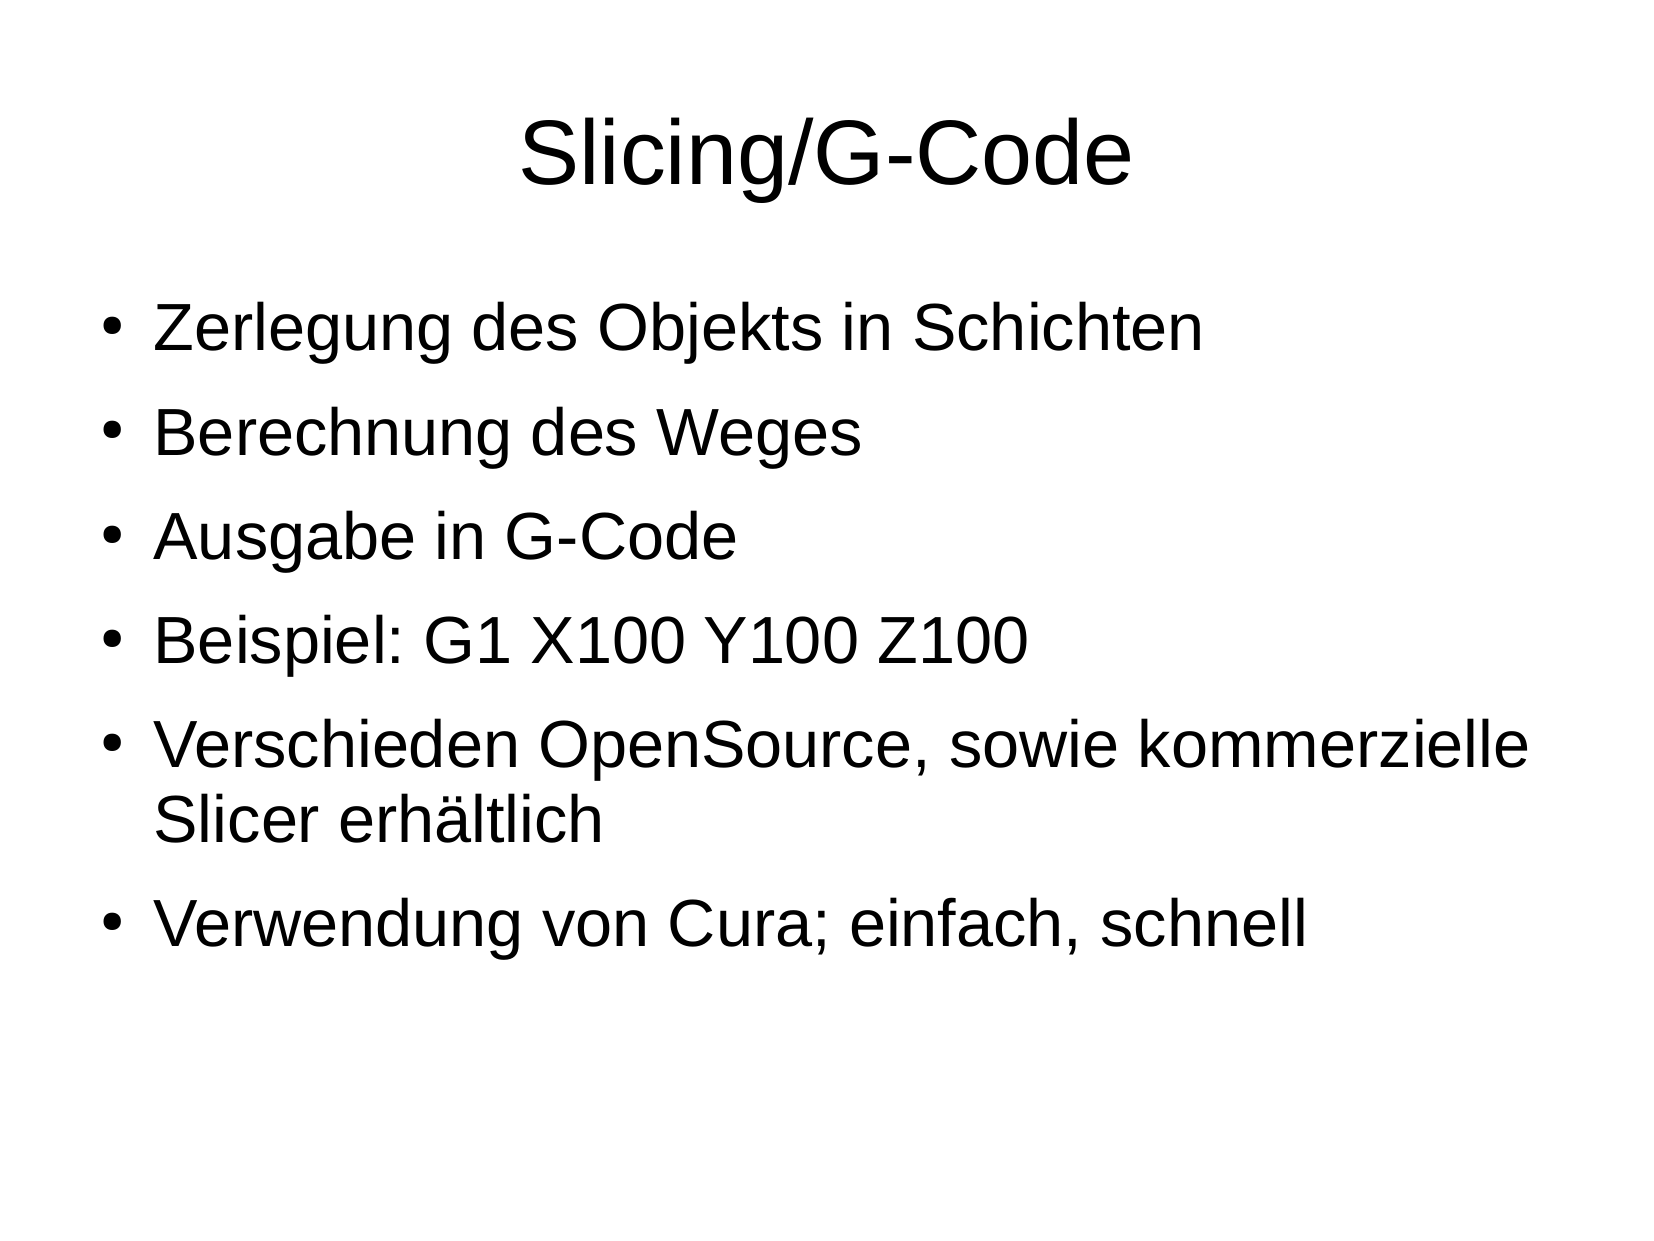

# Slicing/G-Code
Zerlegung des Objekts in Schichten
Berechnung des Weges
Ausgabe in G-Code
Beispiel: G1 X100 Y100 Z100
Verschieden OpenSource, sowie kommerzielle Slicer erhältlich
Verwendung von Cura; einfach, schnell